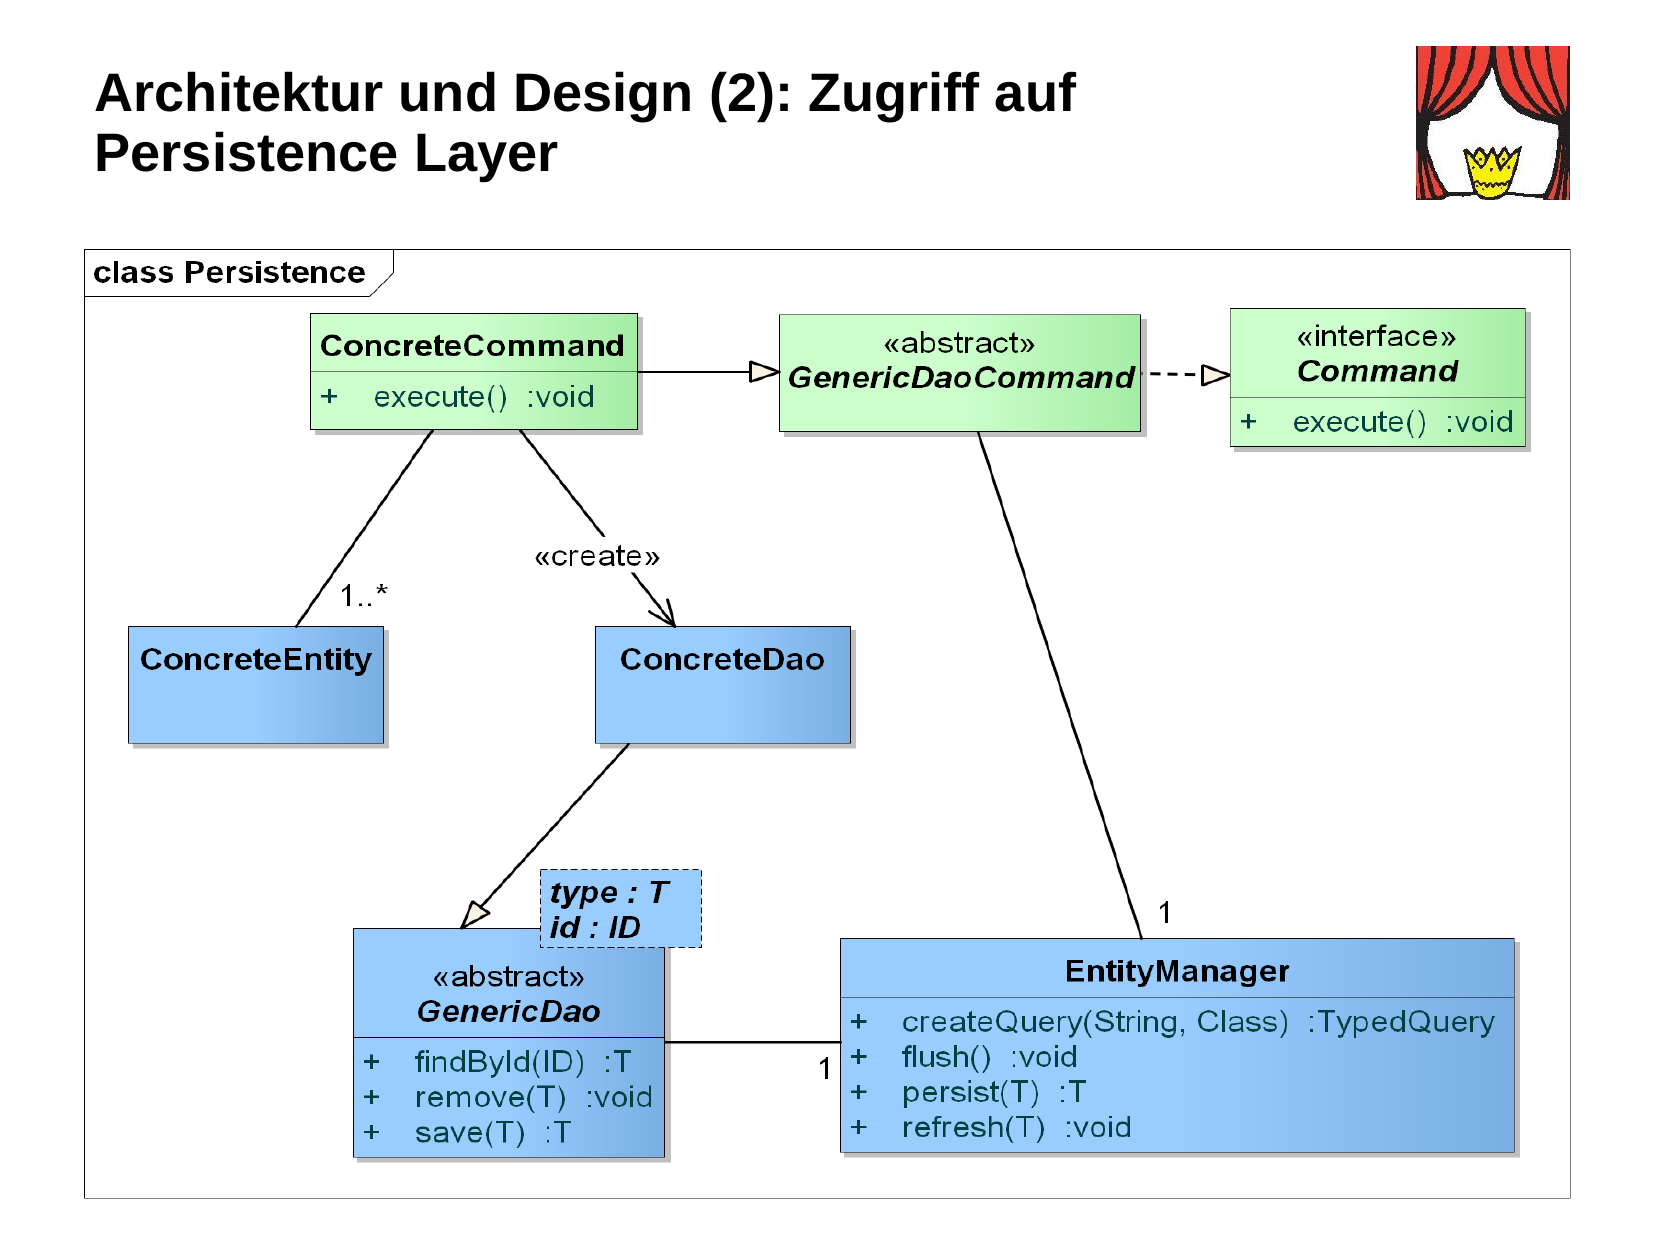

# Architektur und Design (2): Zugriff auf Persistence Layer
31.08.2015
12